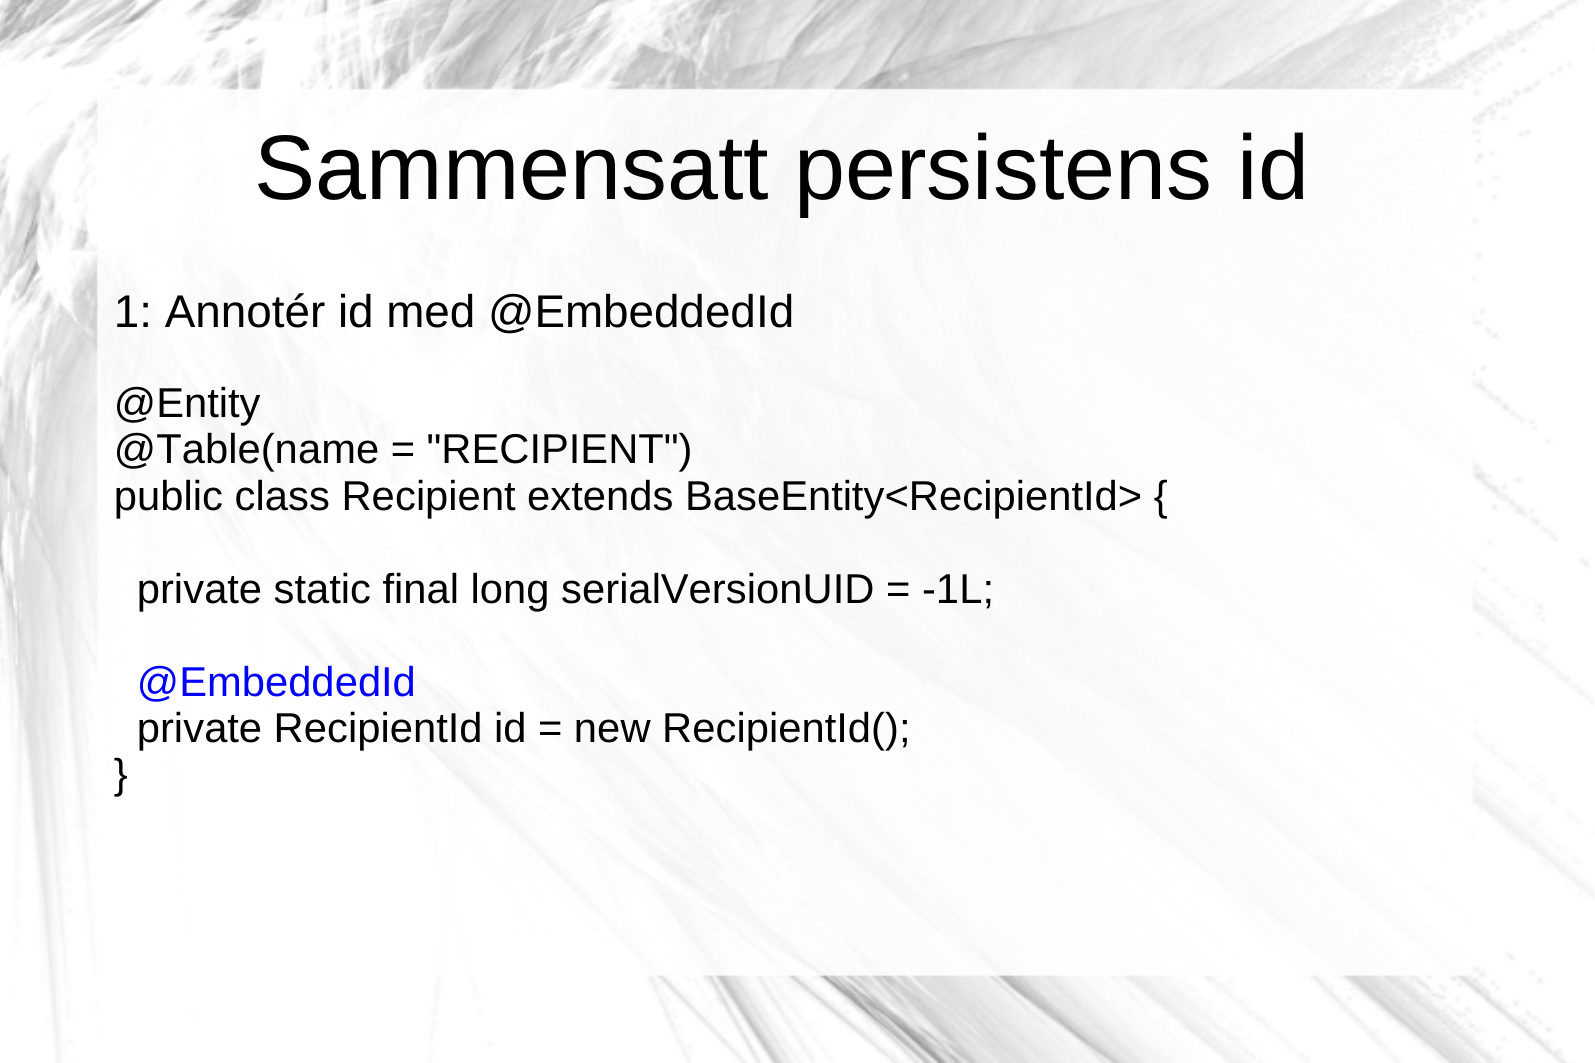

# Sammensatt persistens id
1: Annotér id med @EmbeddedId
@Entity
@Table(name = "RECIPIENT")
public class Recipient extends BaseEntity<RecipientId> {
 private static final long serialVersionUID = -1L;
 @EmbeddedId
 private RecipientId id = new RecipientId();
}